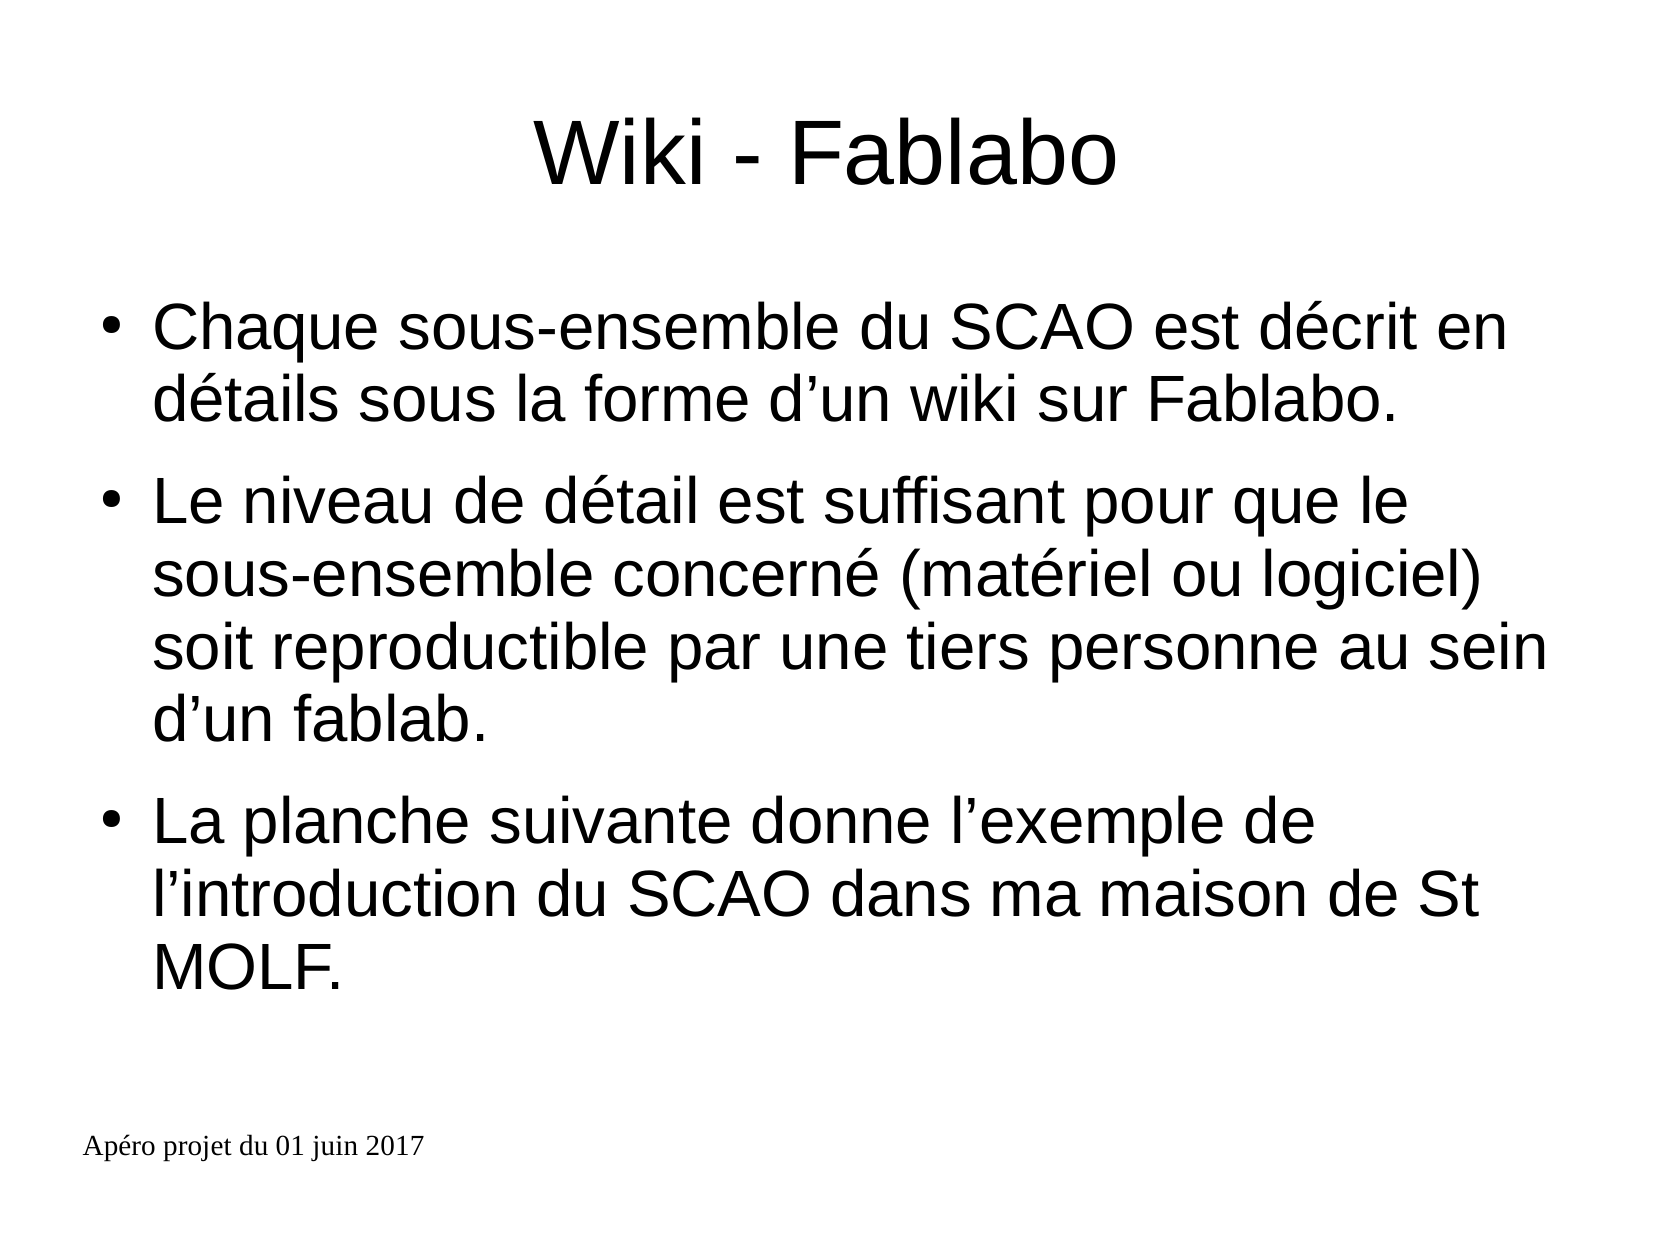

# Wiki - Fablabo
Chaque sous-ensemble du SCAO est décrit en détails sous la forme d’un wiki sur Fablabo.
Le niveau de détail est suffisant pour que le sous-ensemble concerné (matériel ou logiciel) soit reproductible par une tiers personne au sein d’un fablab.
La planche suivante donne l’exemple de l’introduction du SCAO dans ma maison de St MOLF.
Apéro projet du 01 juin 2017